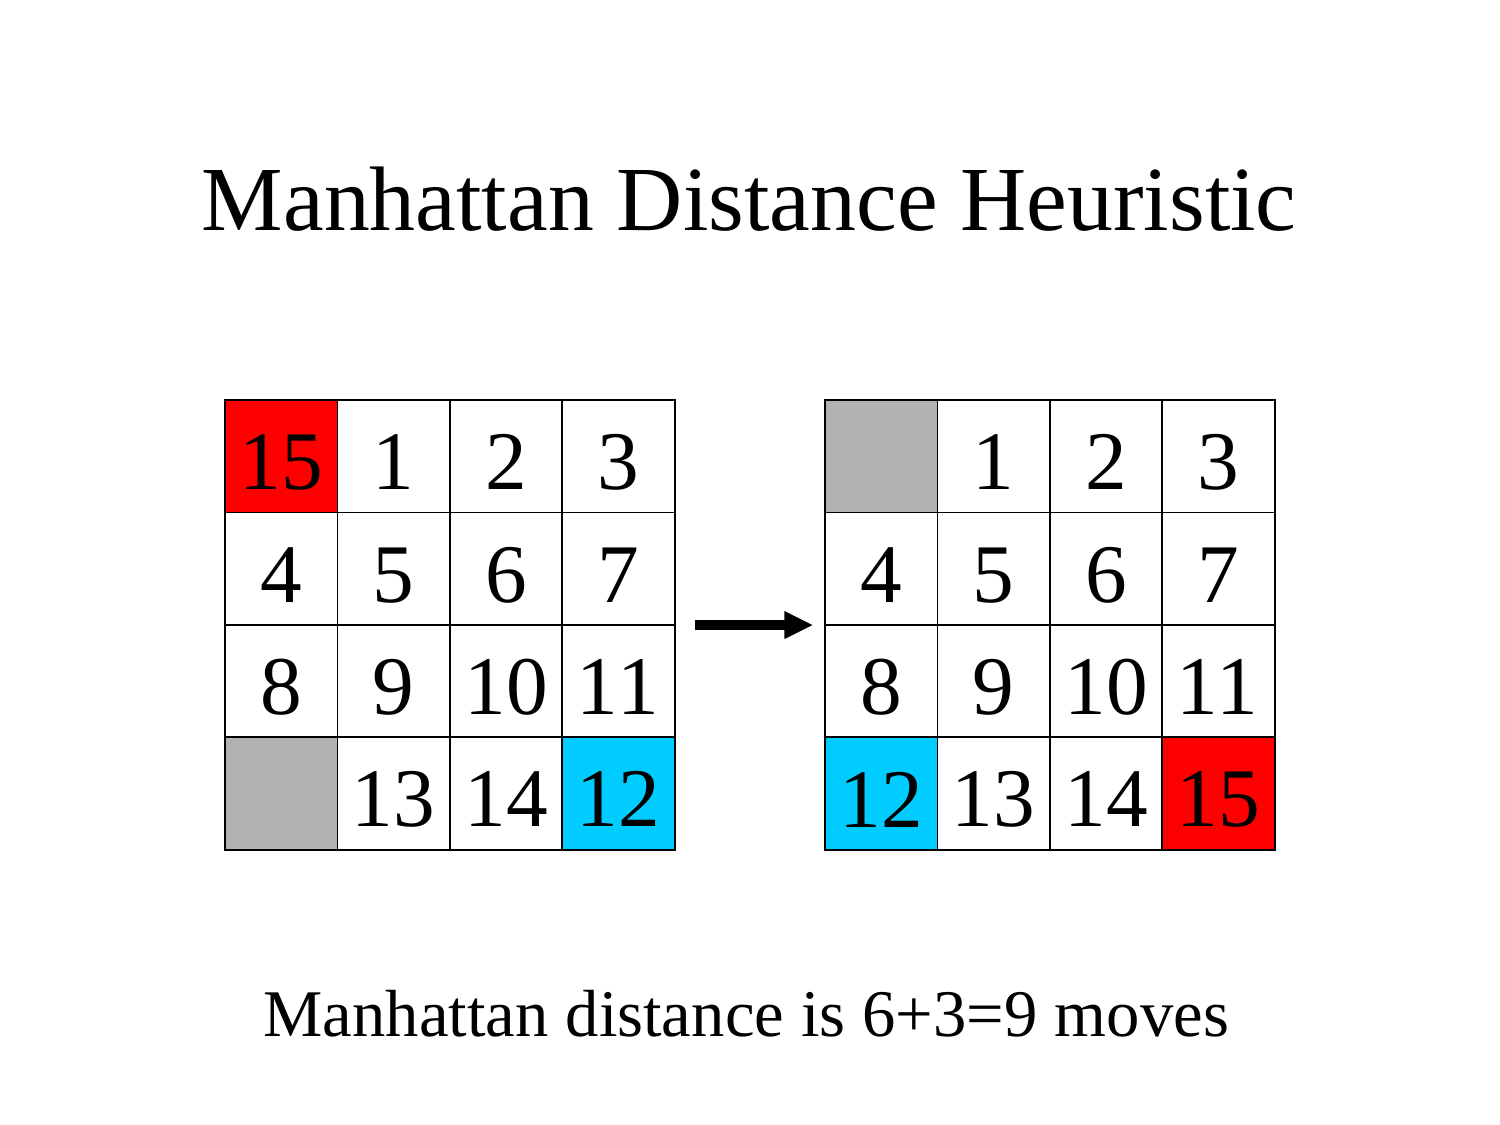

# Manhattan Distance Heuristic
15
1
2
3
1
2
3
4
5
6
7
4
5
6
7
8
9
10
11
8
9
10
11
13
14
12
13
14
15
12
Manhattan distance is 6+3=9 moves